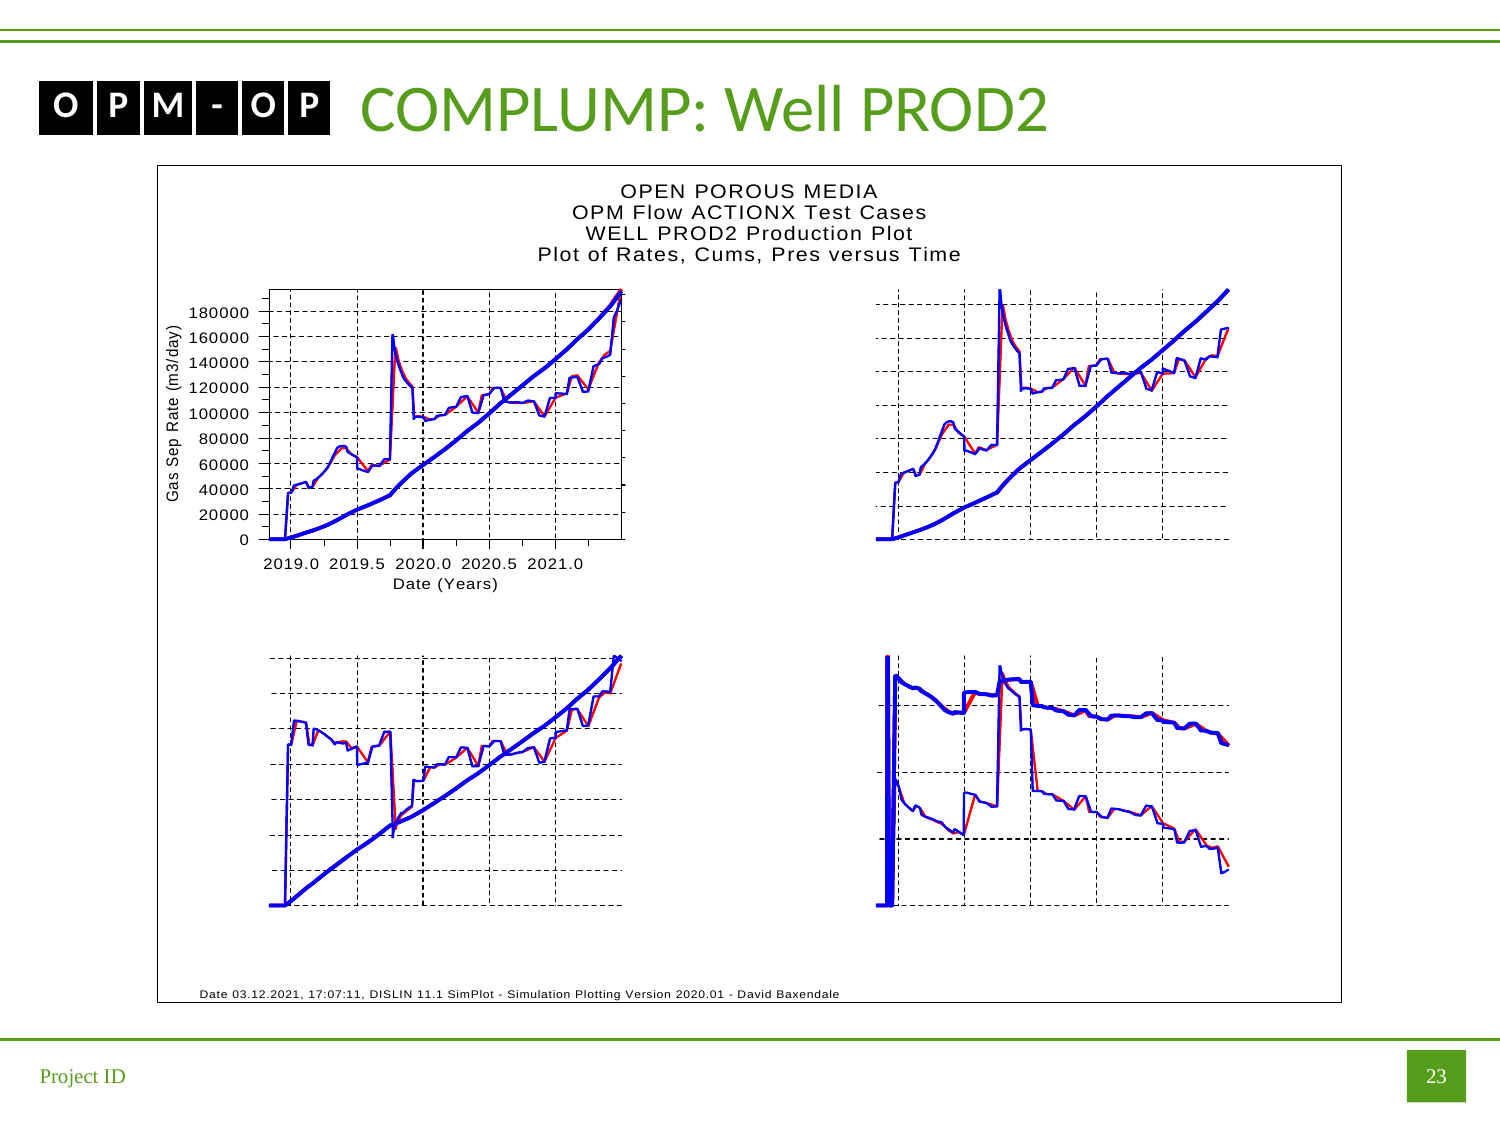

# COMPLUMP: Well PROD2
Project ID
23